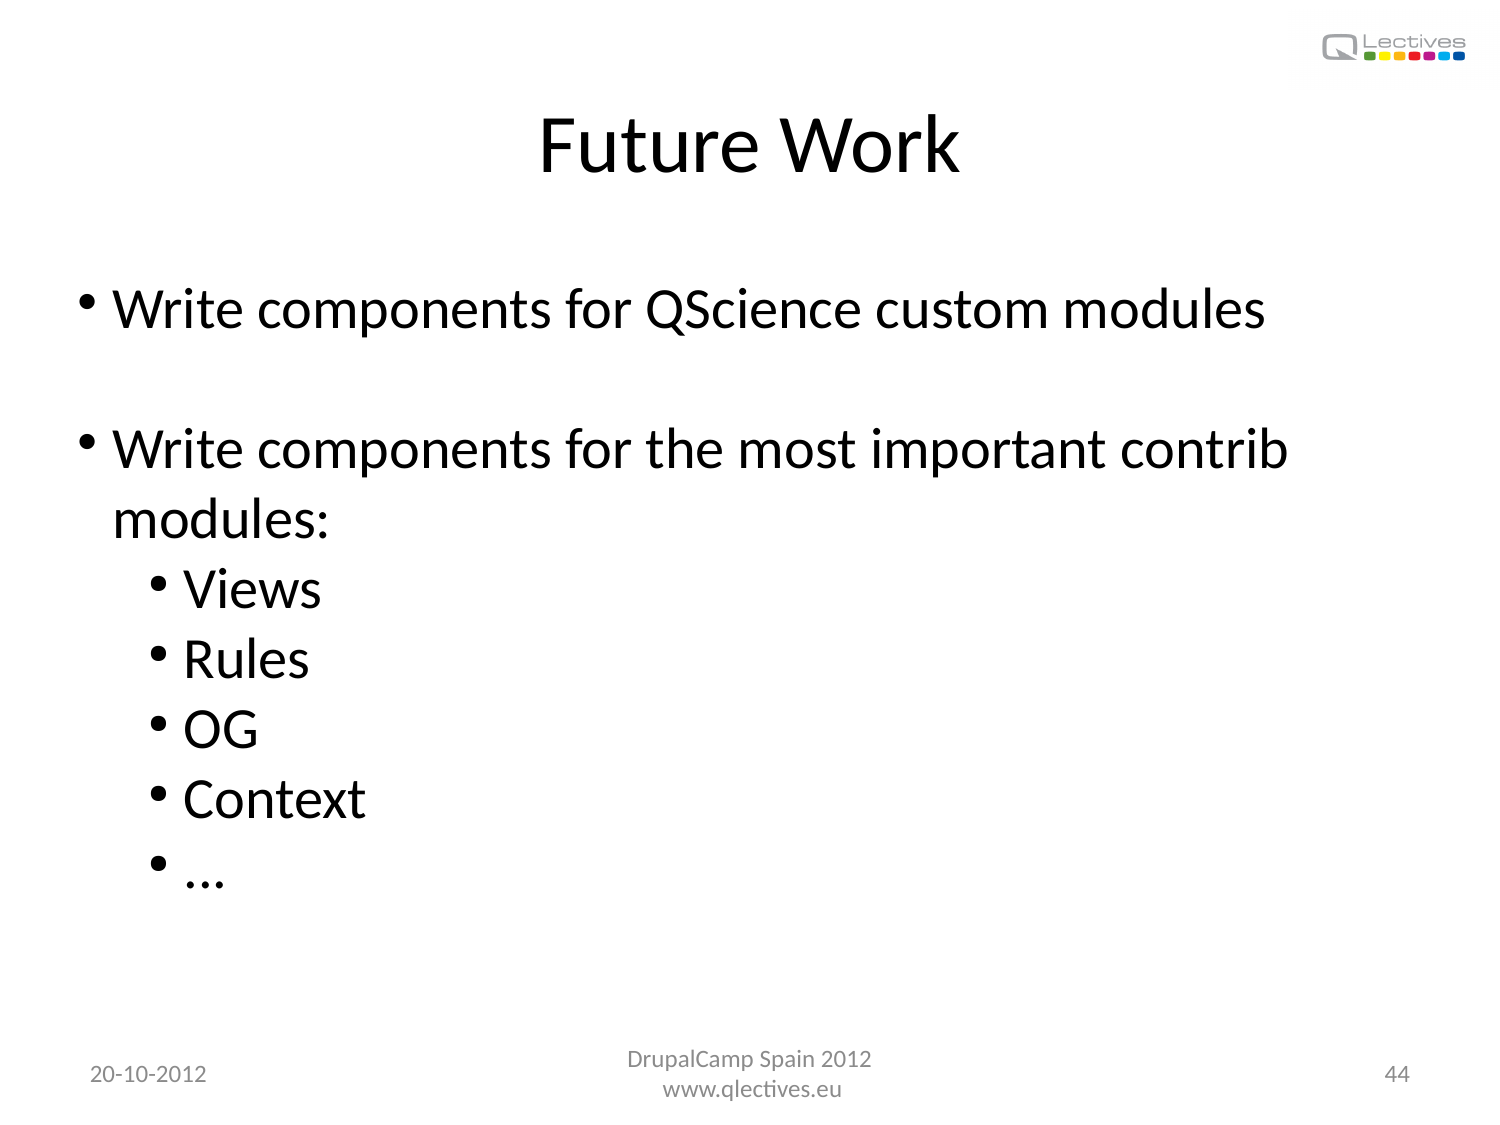

Future Work
Write components for QScience custom modules
Write components for the most important contrib modules:
Views
Rules
OG
Context
...
20-10-2012
DrupalCamp Spain 2012
 www.qlectives.eu